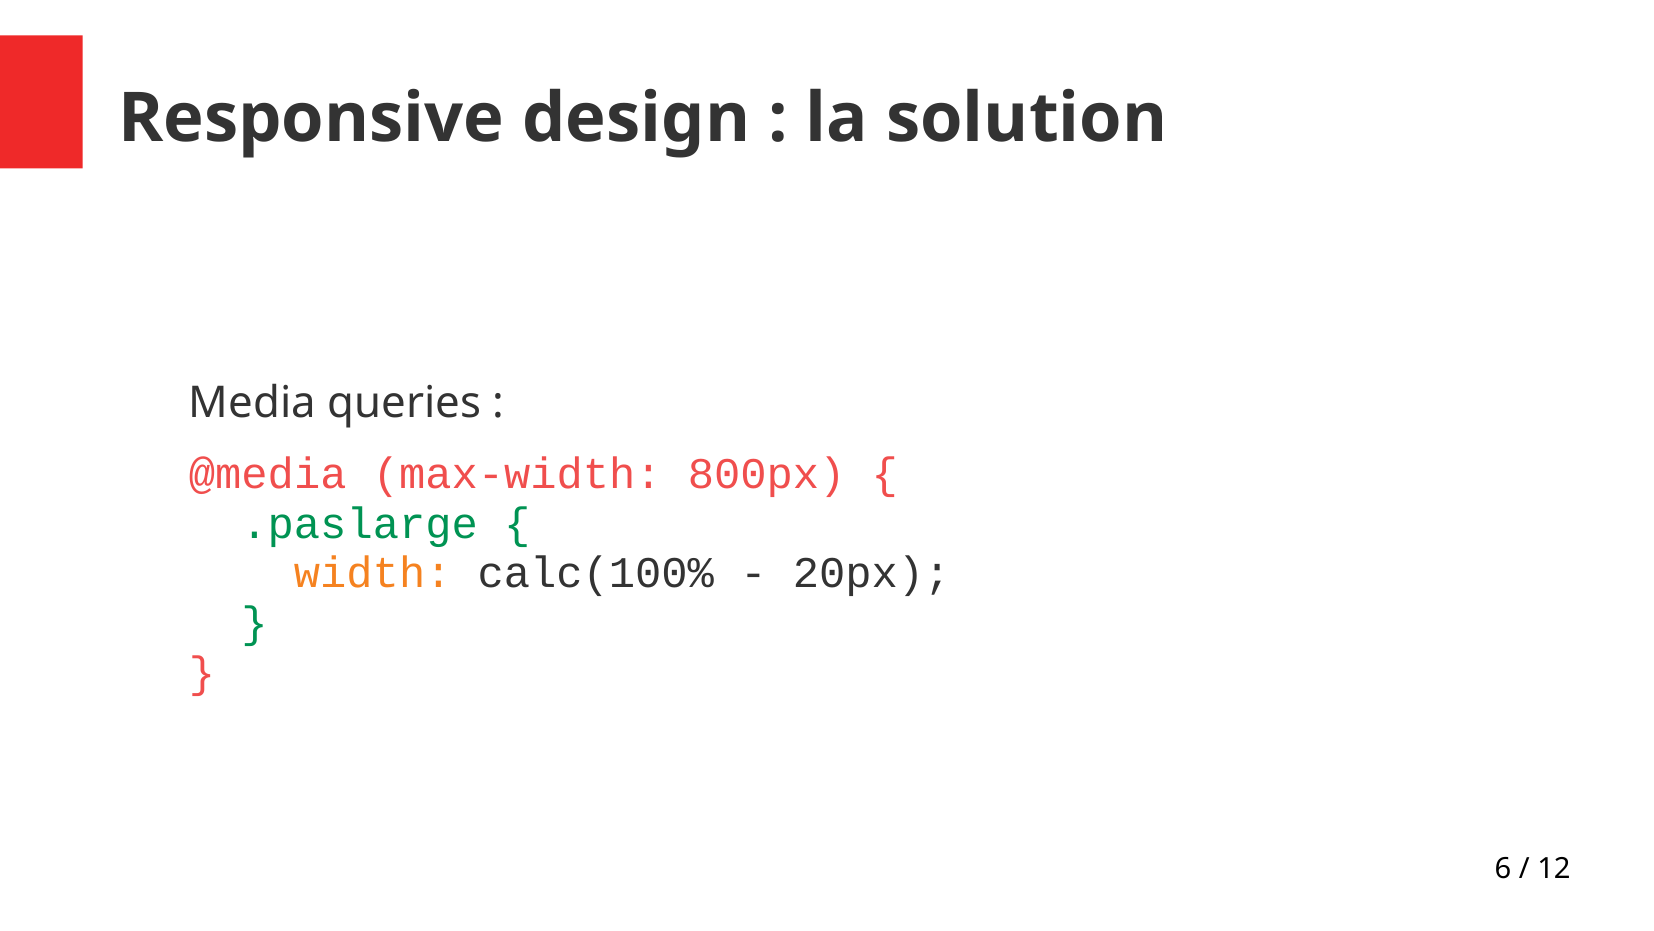

# Responsive design : la solution
Media queries :
@media (max-width: 800px) {
 .paslarge {
 width: calc(100% - 20px);
 }
}
6